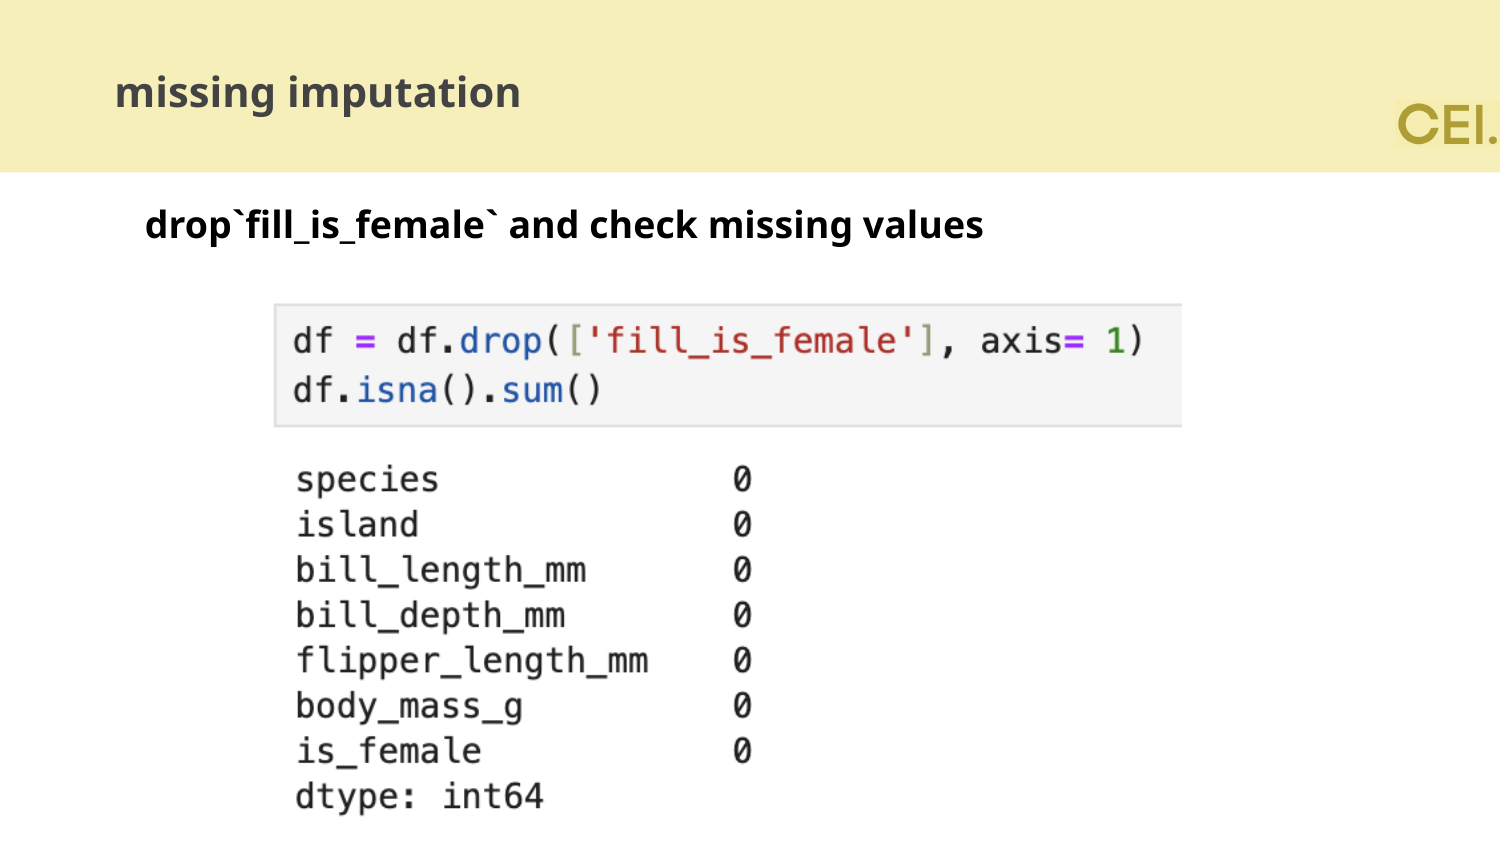

missing imputation
python if else statements
drop`fill_is_female` and check missing values